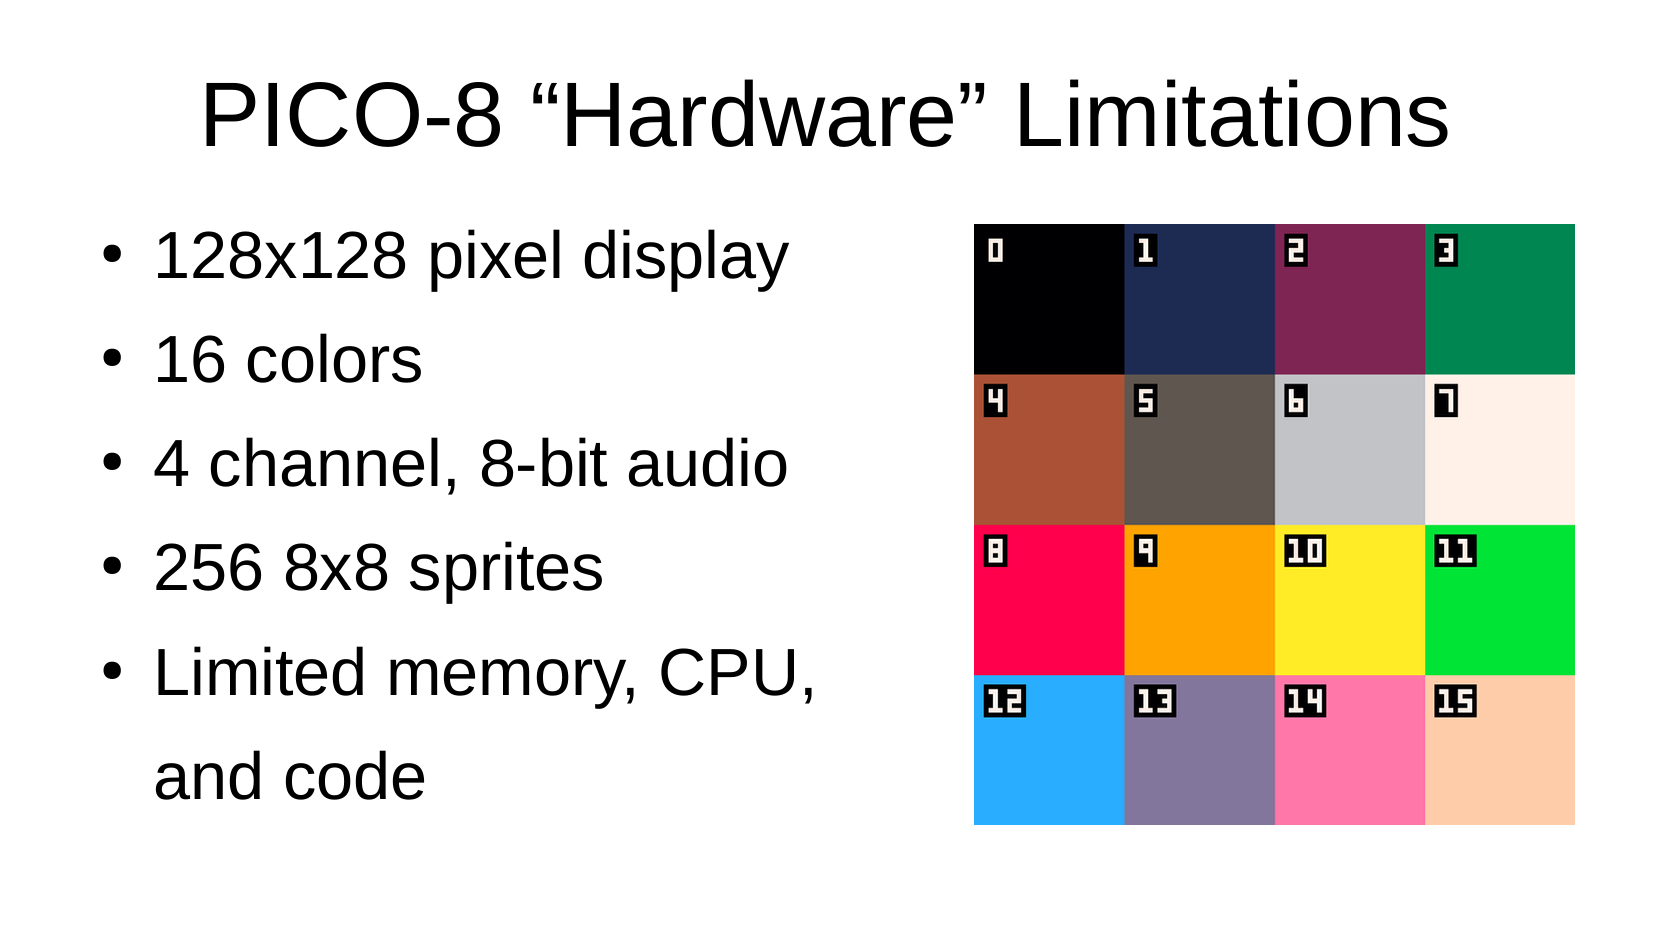

# PICO-8 “Hardware” Limitations
128x128 pixel display
16 colors
4 channel, 8-bit audio
256 8x8 sprites
Limited memory, CPU,
and code